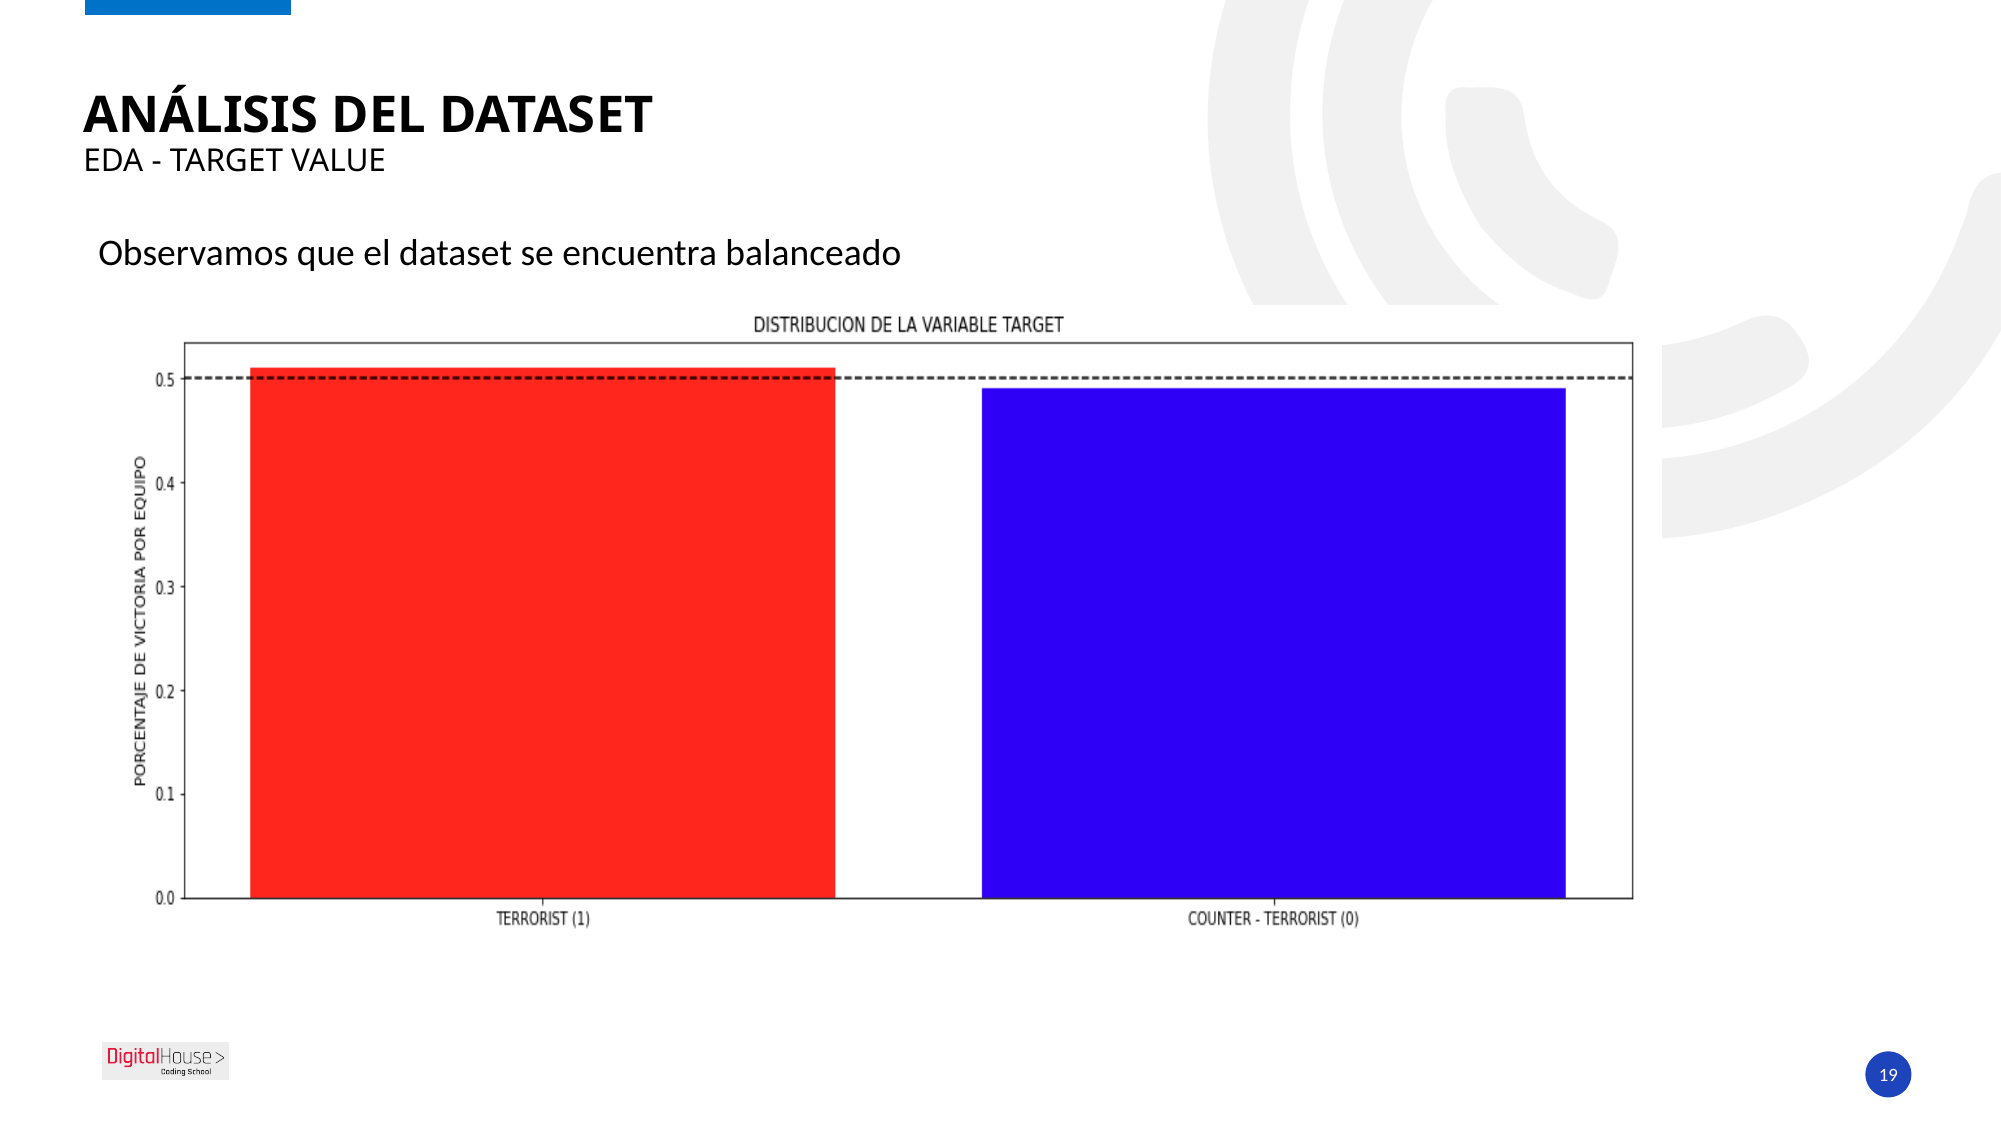

# ANÁLISIS DEL DATASET eda - TARGET VALUE
Observamos que el dataset se encuentra balanceado